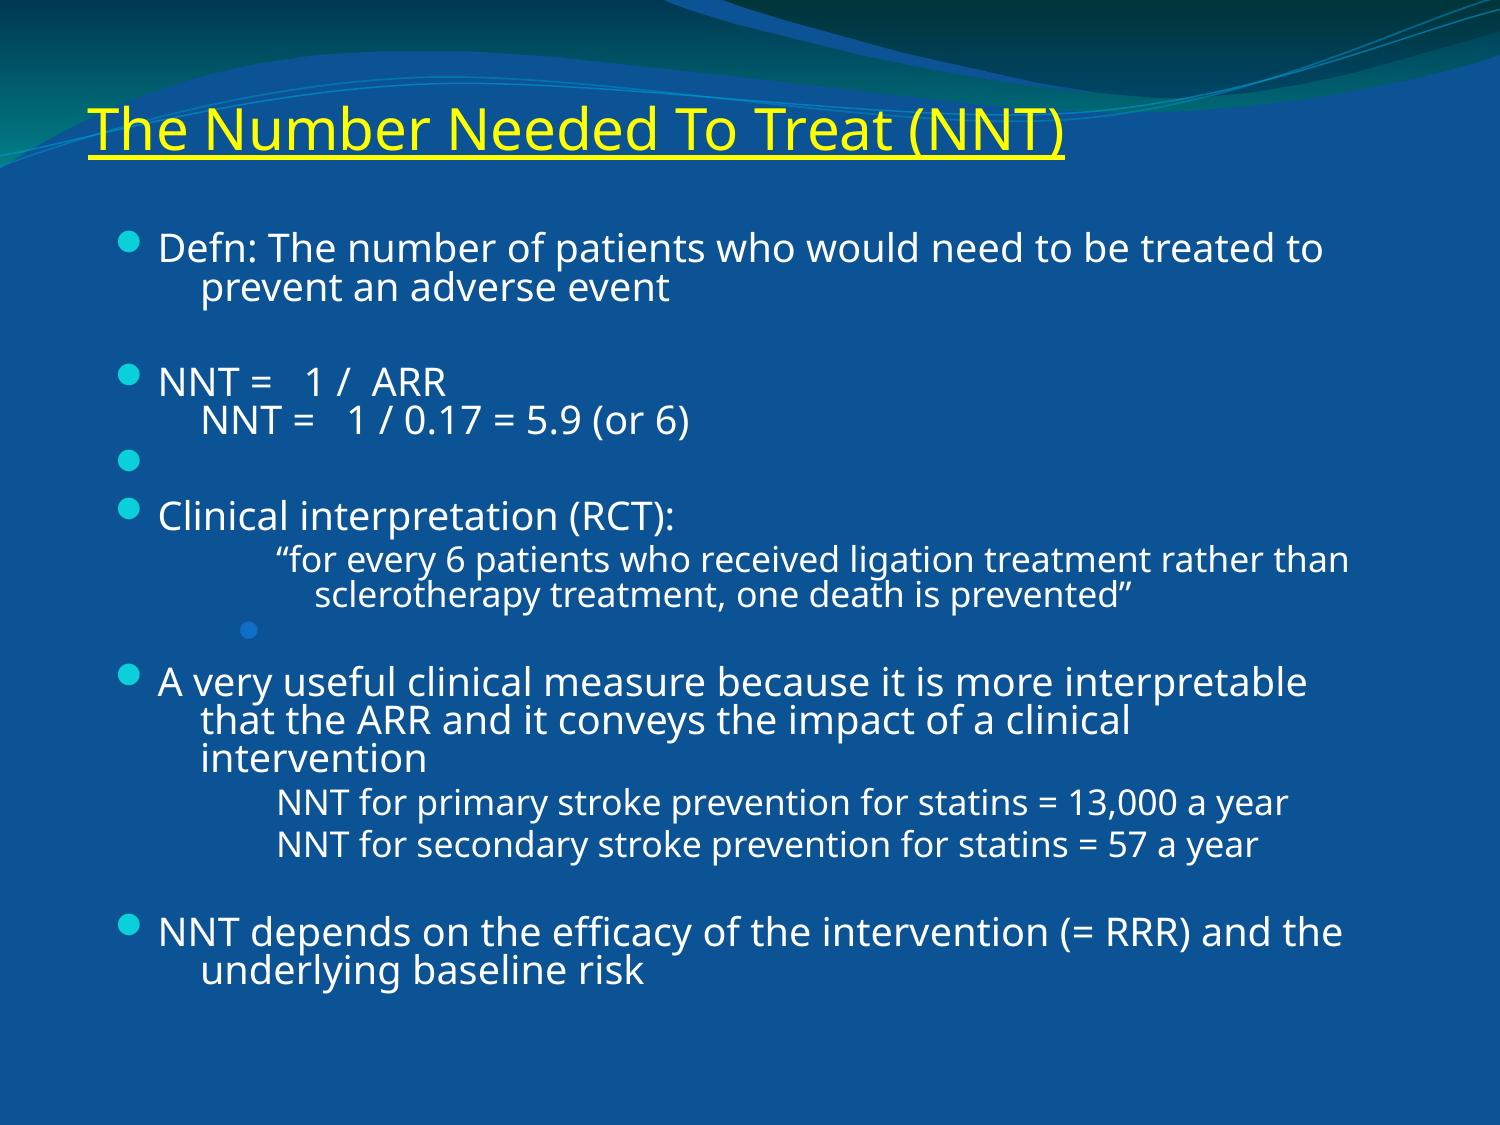

# The Number Needed To Treat (NNT)
Defn: The number of patients who would need to be treated to prevent an adverse event
NNT = 1 / ARR
NNT = 1 / 0.17 = 5.9 (or 6)
Clinical interpretation (RCT):
“for every 6 patients who received ligation treatment rather than sclerotherapy treatment, one death is prevented”
A very useful clinical measure because it is more interpretable that the ARR and it conveys the impact of a clinical intervention
NNT for primary stroke prevention for statins = 13,000 a year
NNT for secondary stroke prevention for statins = 57 a year
NNT depends on the efficacy of the intervention (= RRR) and the underlying baseline risk